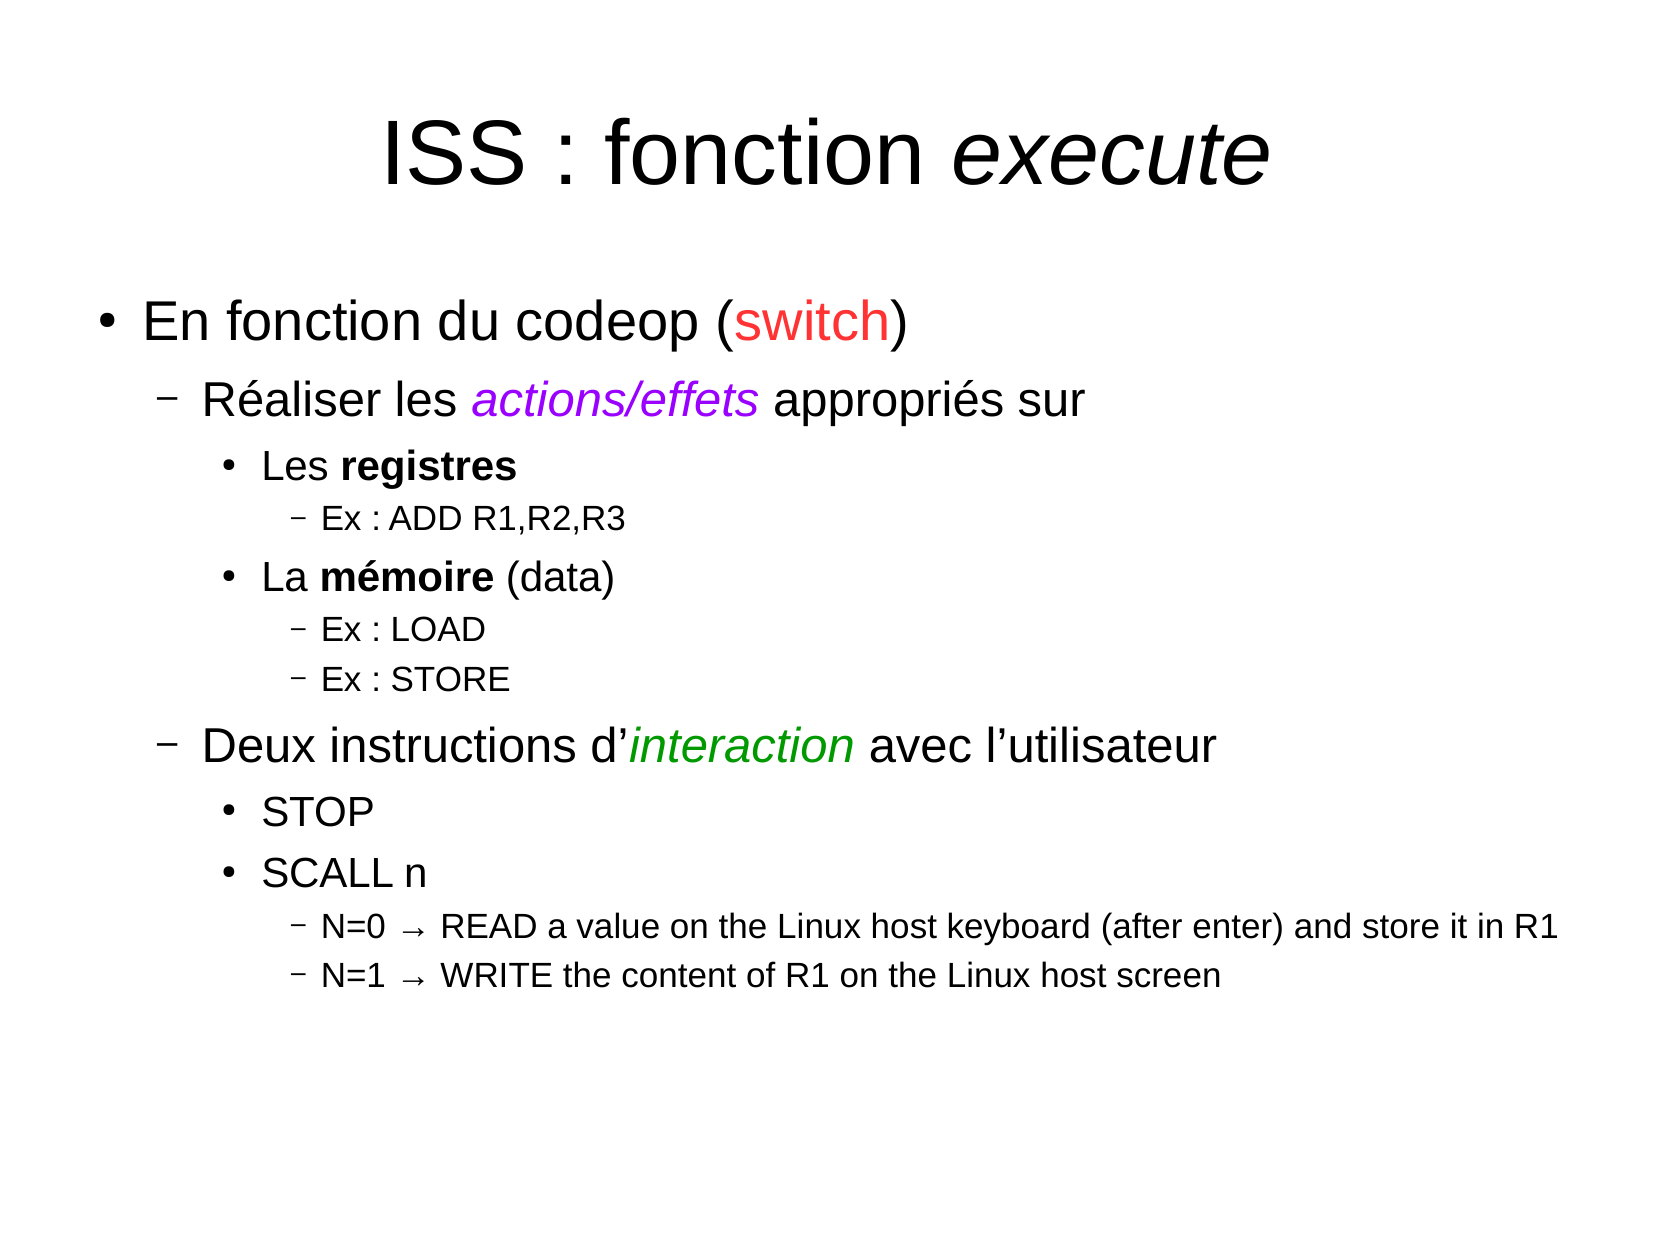

# ISS : fonction execute
En fonction du codeop (switch)
Réaliser les actions/effets appropriés sur
Les registres
Ex : ADD R1,R2,R3
La mémoire (data)
Ex : LOAD
Ex : STORE
Deux instructions d’interaction avec l’utilisateur
STOP
SCALL n
N=0 → READ a value on the Linux host keyboard (after enter) and store it in R1
N=1 → WRITE the content of R1 on the Linux host screen